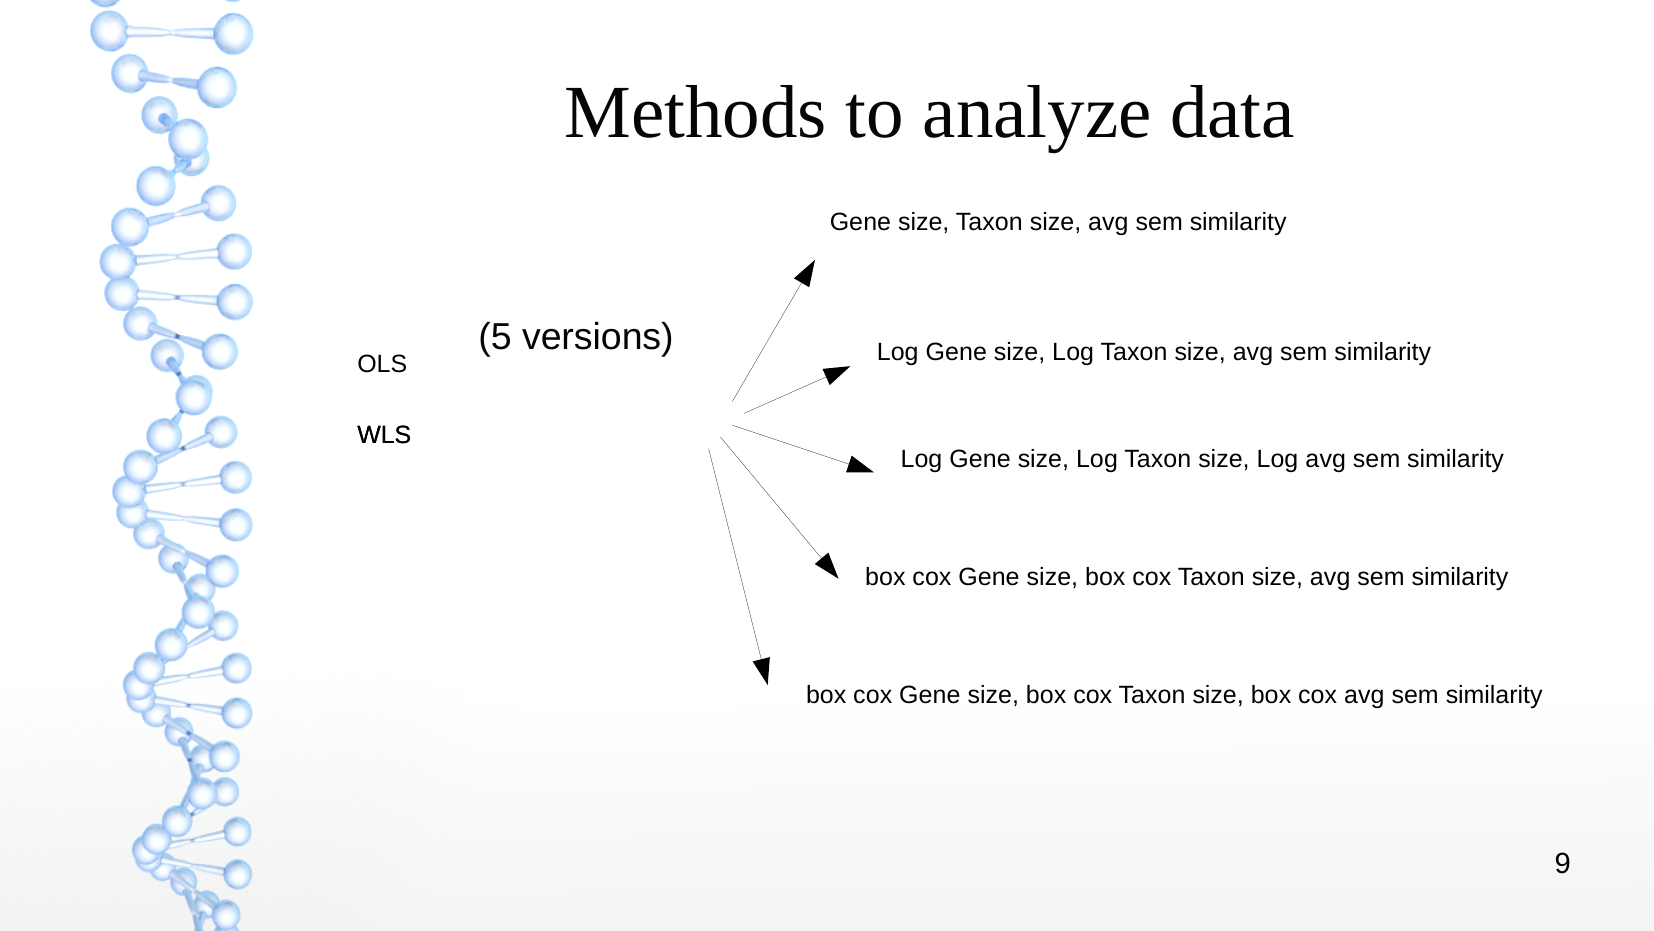

# Methods to analyze data
Gene size, Taxon size, avg sem similarity
(5 versions)
Log Gene size, Log Taxon size, avg sem similarity
OLS
WLS
WLS
Log Gene size, Log Taxon size, Log avg sem similarity
box cox Gene size, box cox Taxon size, avg sem similarity
box cox Gene size, box cox Taxon size, box cox avg sem similarity
9